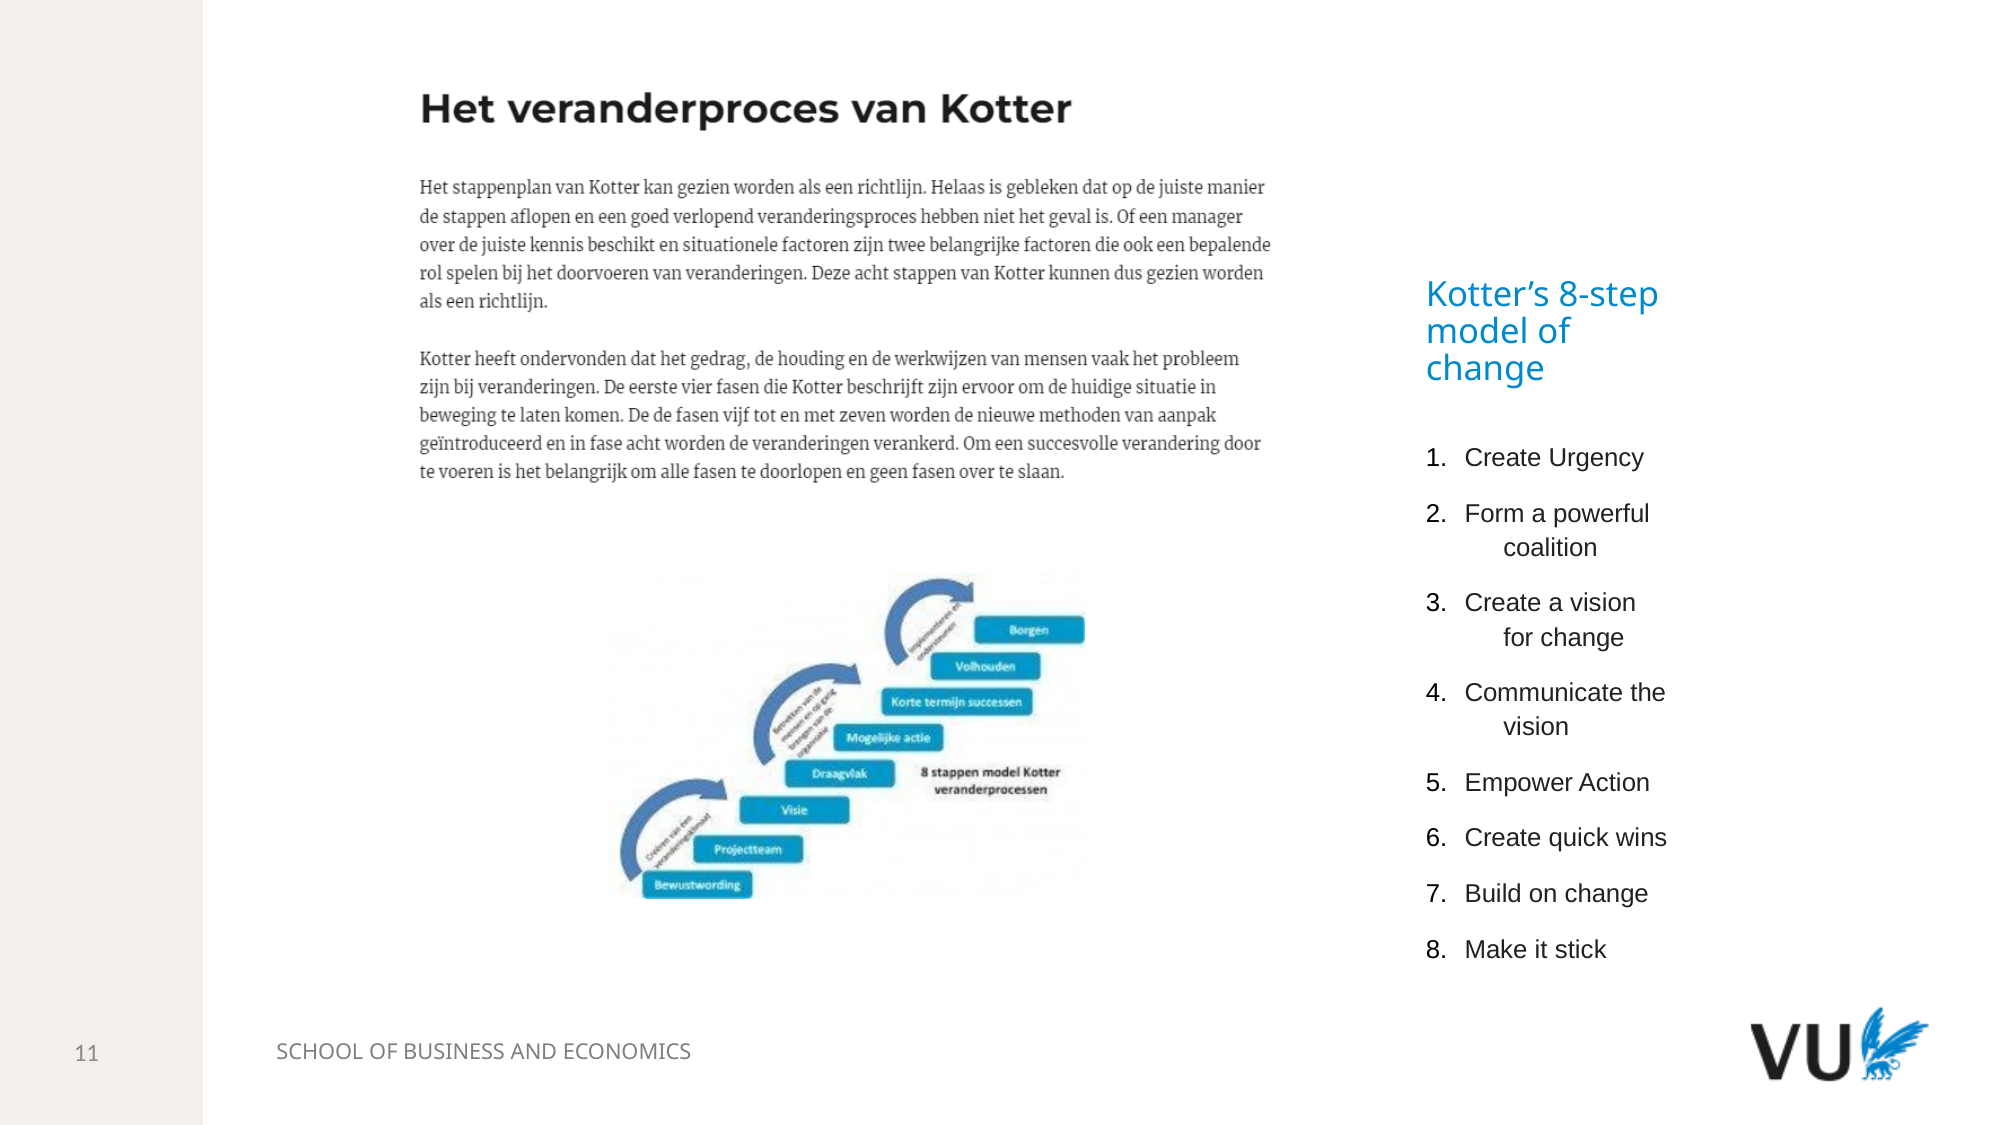

# Kotter’s 8-step model of change
Create Urgency
Form a powerful coalition
Create a vision for change
Communicate the vision
Empower Action
Create quick wins
Build on change
Make it stick
SCHOOL OF BUSINESS AND ECONOMICS